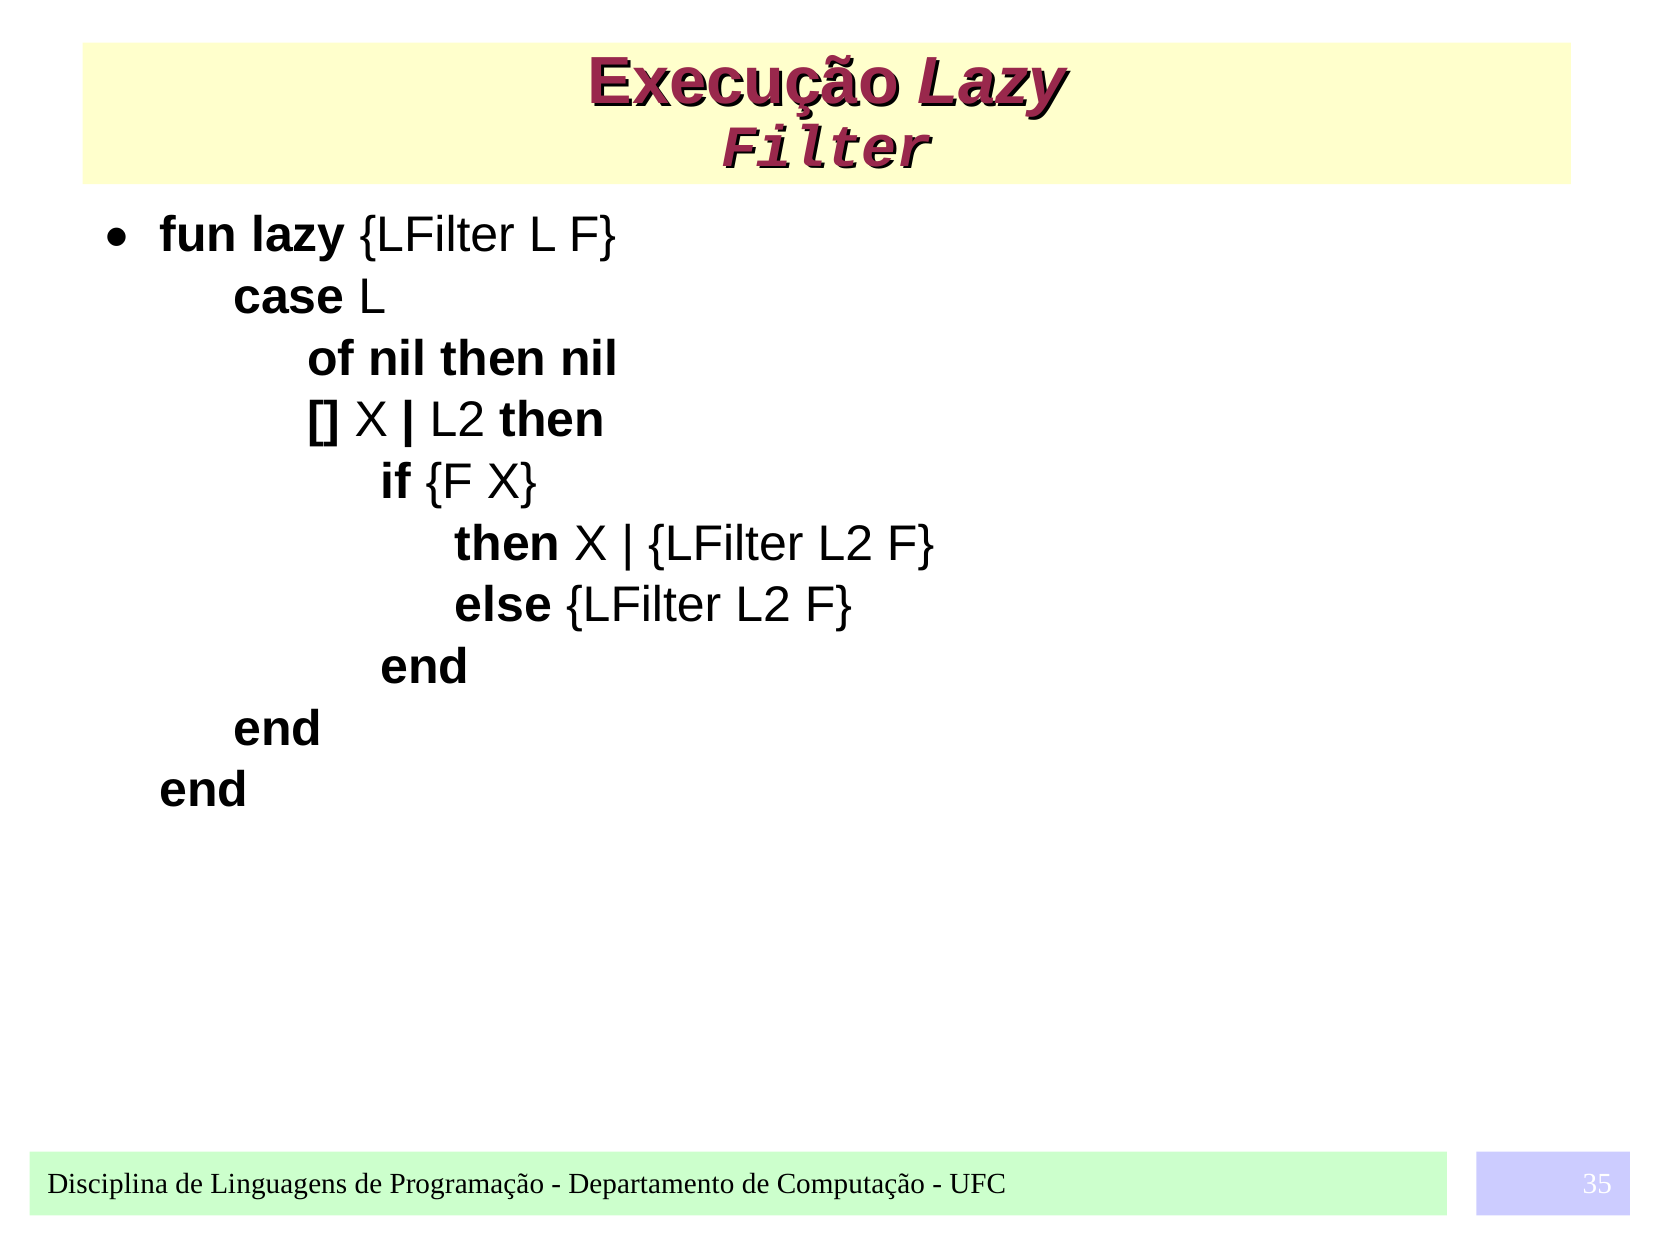

# Execução Lazy Filter
fun lazy {LFilter L F}
	case L
		of nil then nil
		[] X | L2 then
			if {F X}
				then X | {LFilter L2 F}
				else {LFilter L2 F}
			end
	end
end
Disciplina de Linguagens de Programação - Departamento de Computação - UFC
35